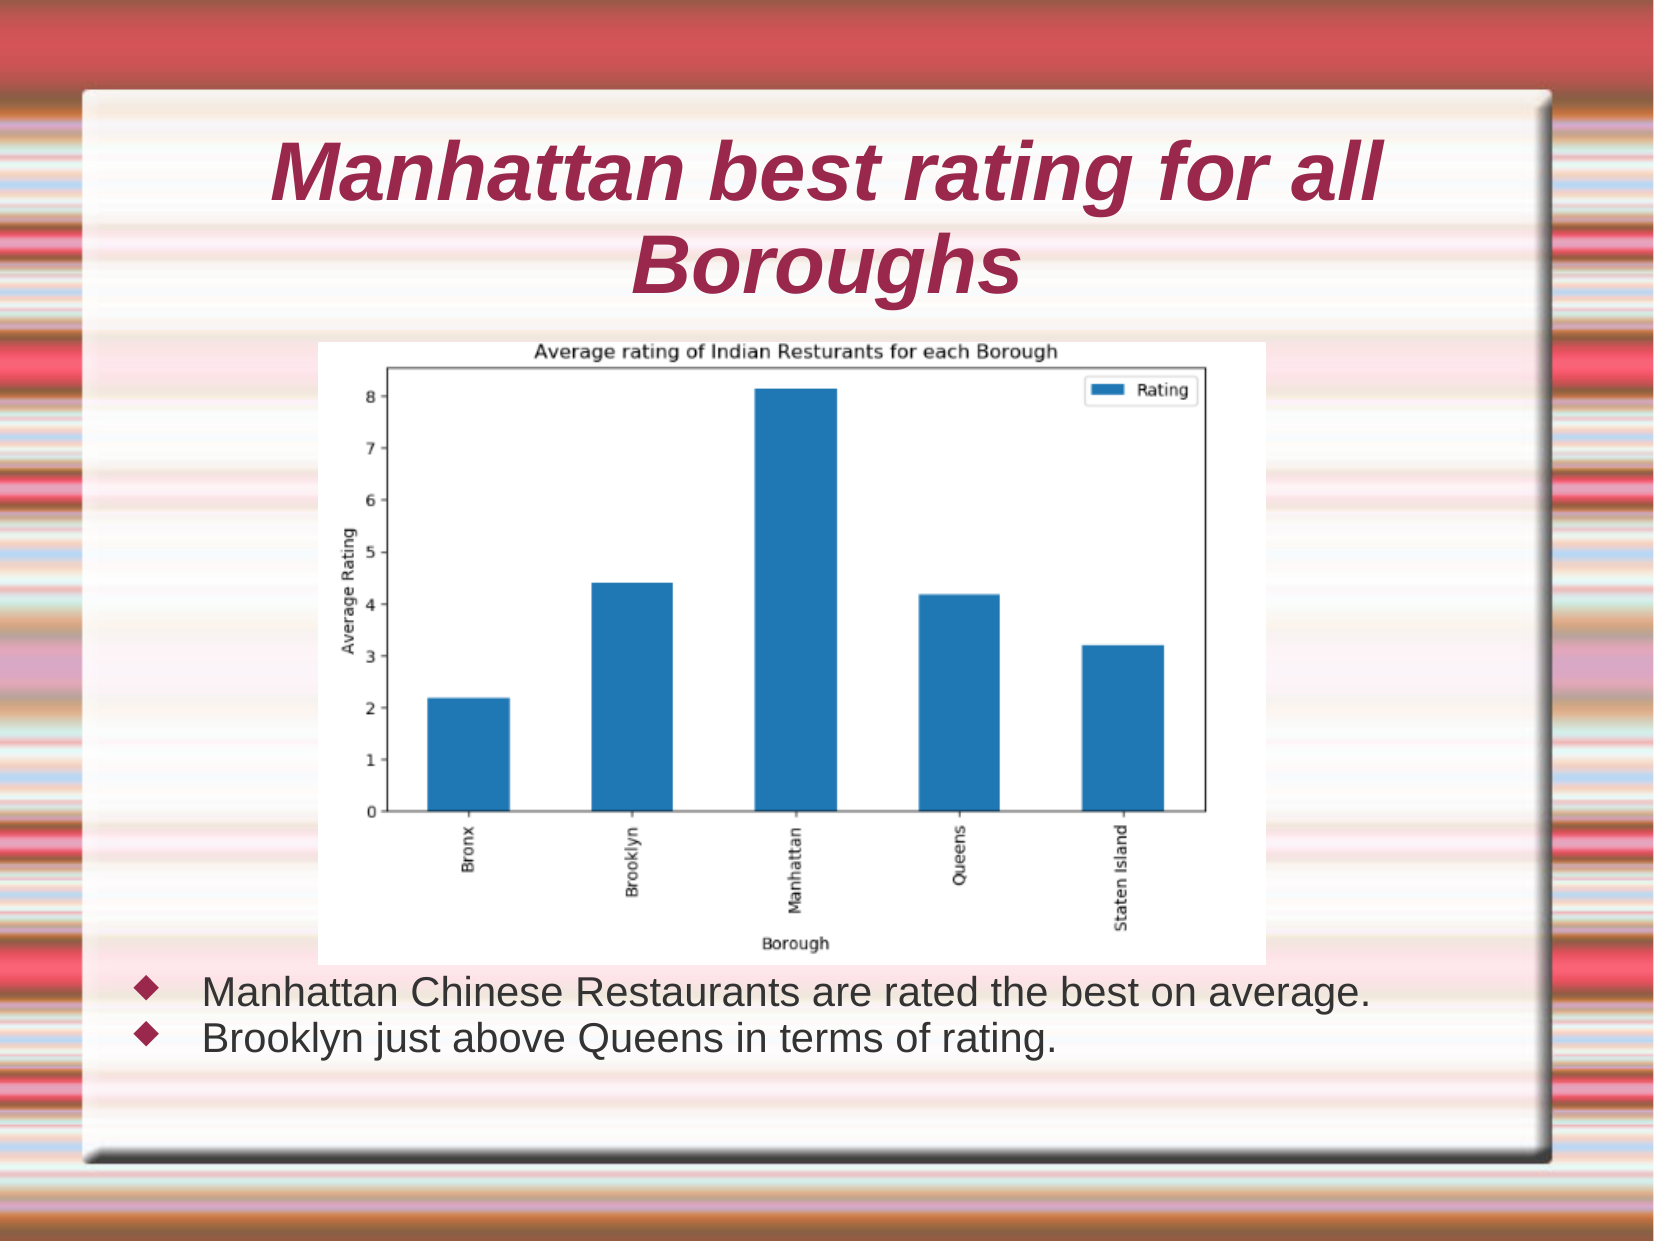

# Manhattan best rating for all Boroughs
Manhattan Chinese Restaurants are rated the best on average.
Brooklyn just above Queens in terms of rating.